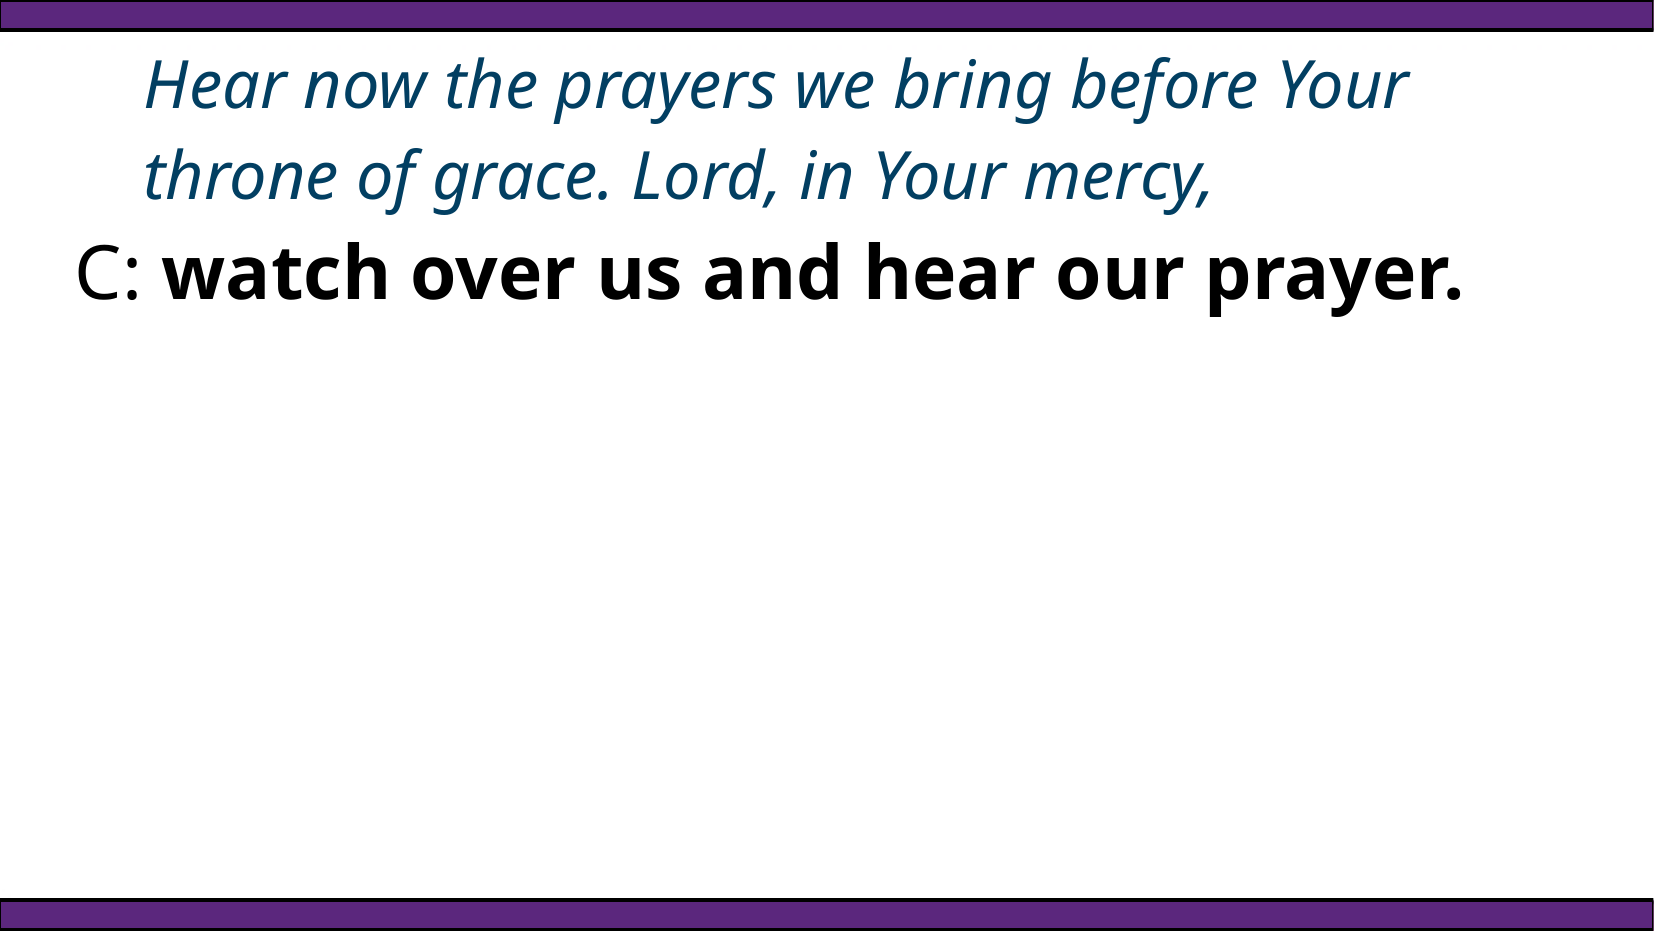

Hear now the prayers we bring before Your
 throne of grace. Lord, in Your mercy,
C: watch over us and hear our prayer.